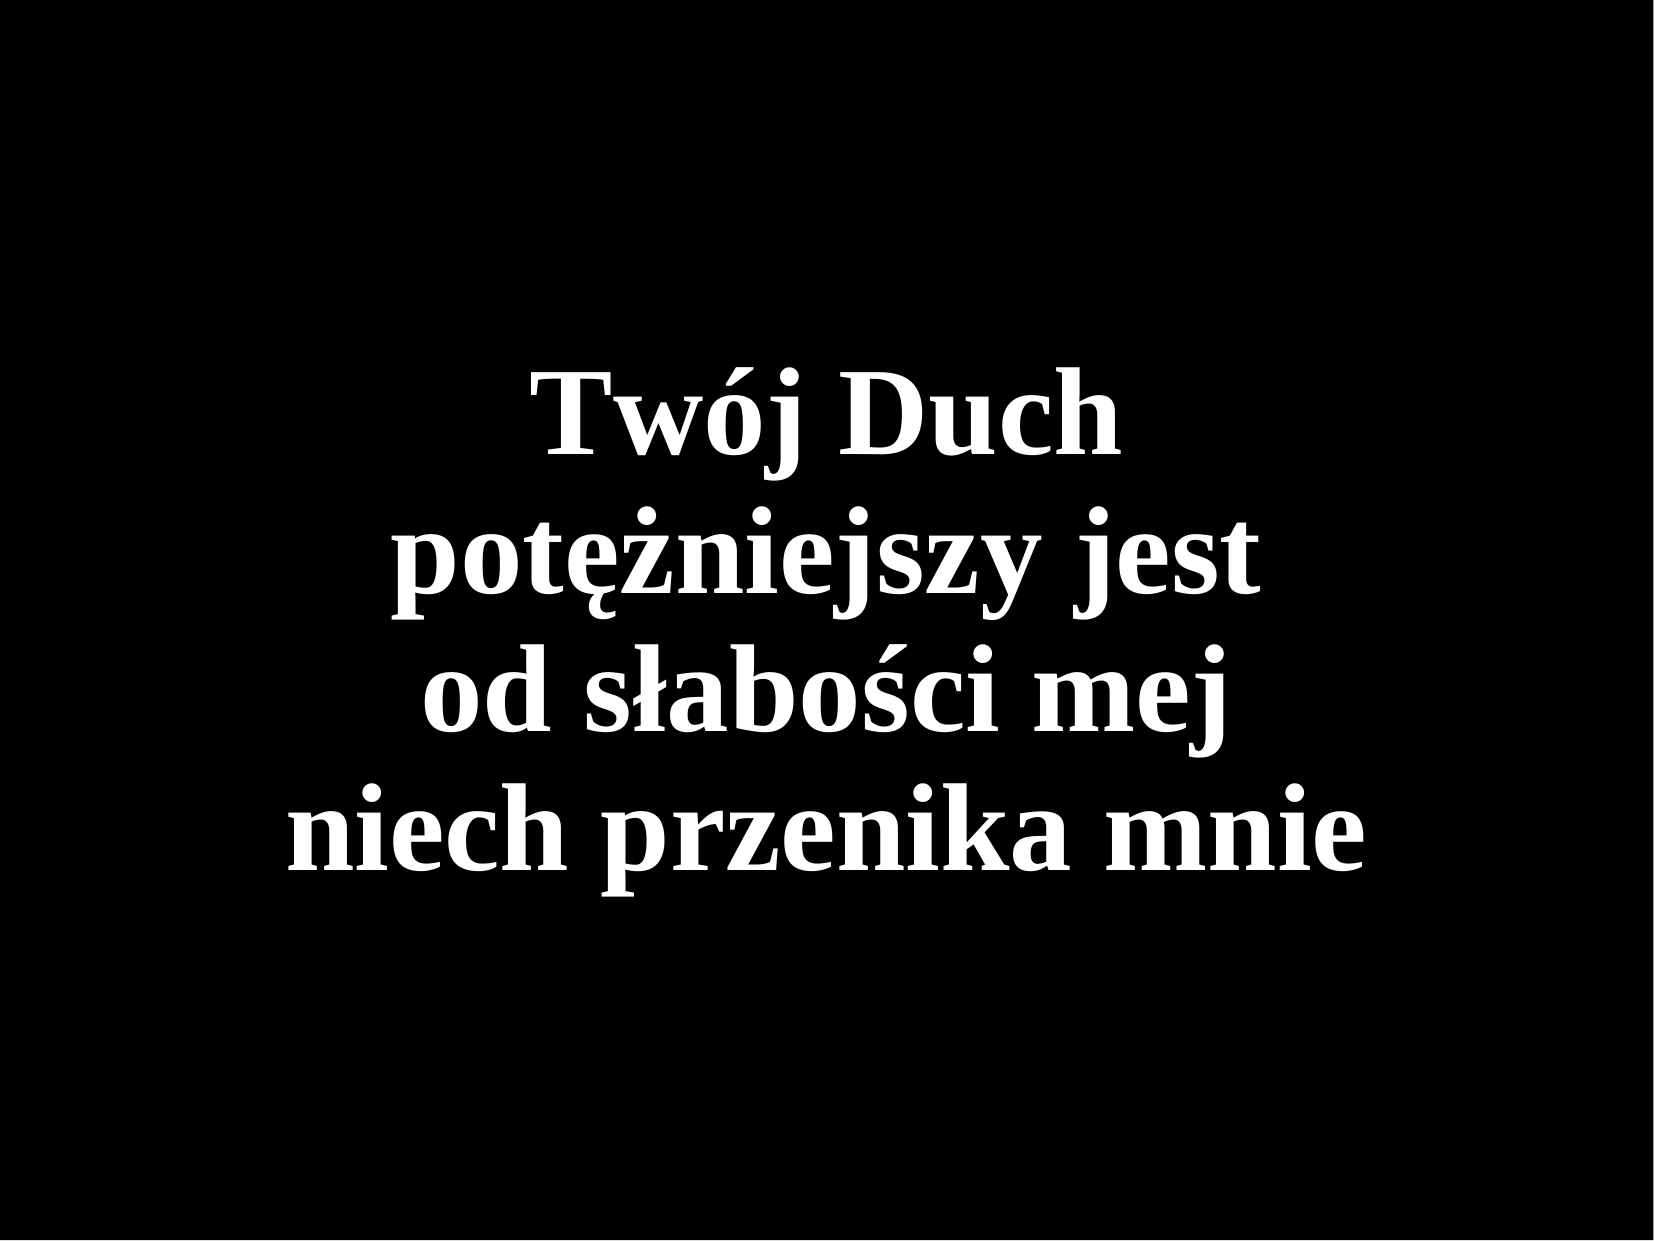

# Twój Duch potężniejszy jest od słabości mej niech przenika mnie